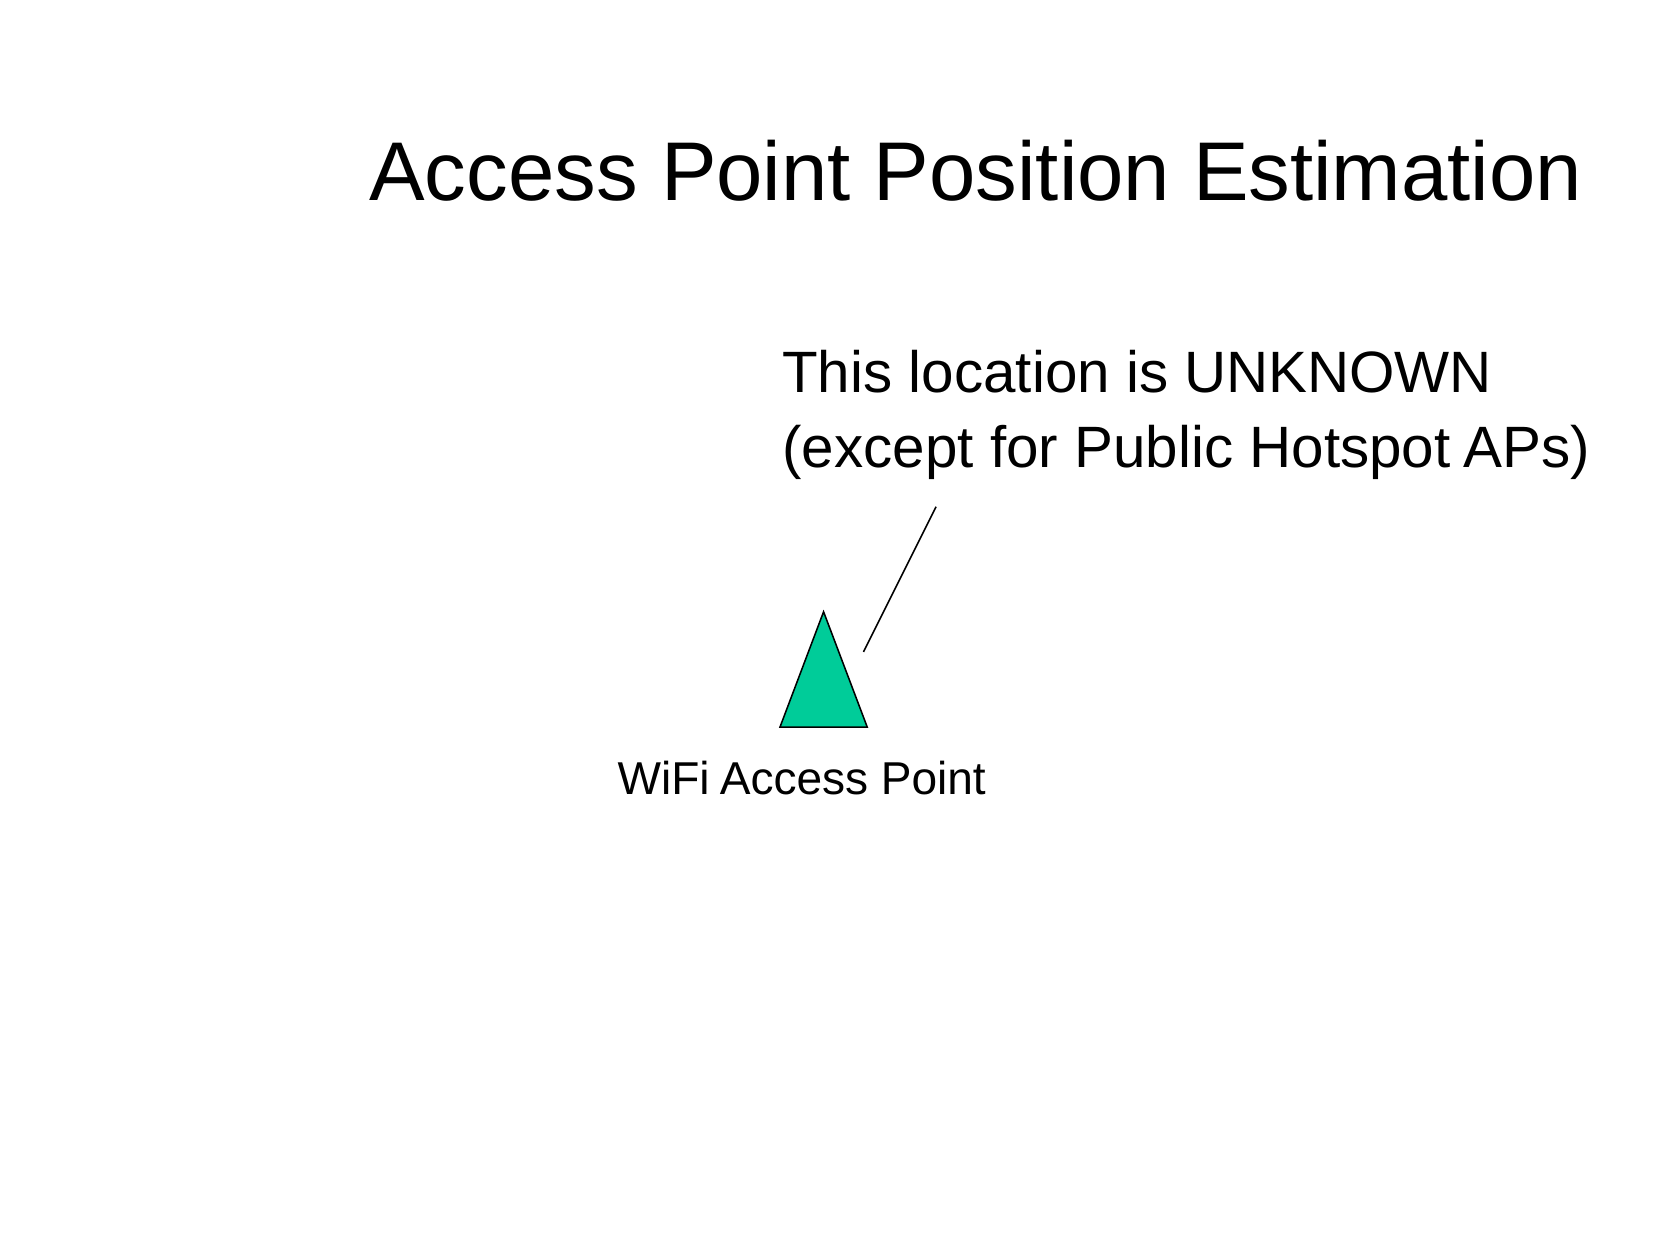

Access Point Position Estimation
This location is UNKNOWN
(except for Public Hotspot APs)‏
WiFi Access Point